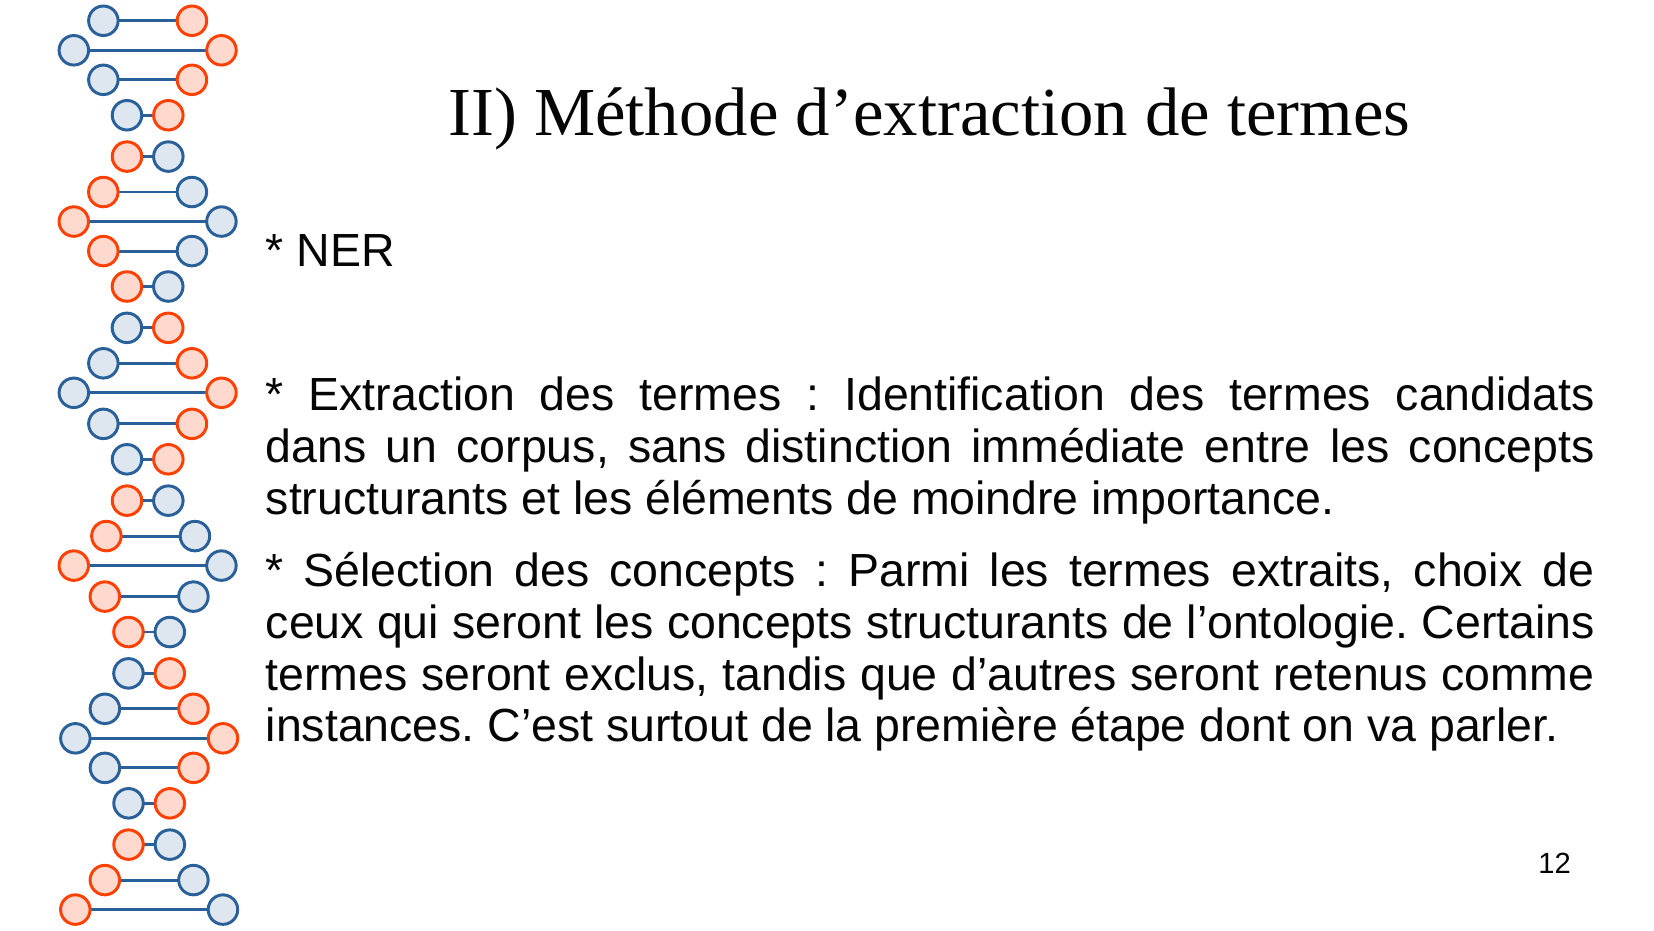

# II) Méthode d’extraction de termes
* NER
* Extraction des termes : Identification des termes candidats dans un corpus, sans distinction immédiate entre les concepts structurants et les éléments de moindre importance.
* Sélection des concepts : Parmi les termes extraits, choix de ceux qui seront les concepts structurants de l’ontologie. Certains termes seront exclus, tandis que d’autres seront retenus comme instances. C’est surtout de la première étape dont on va parler.
12